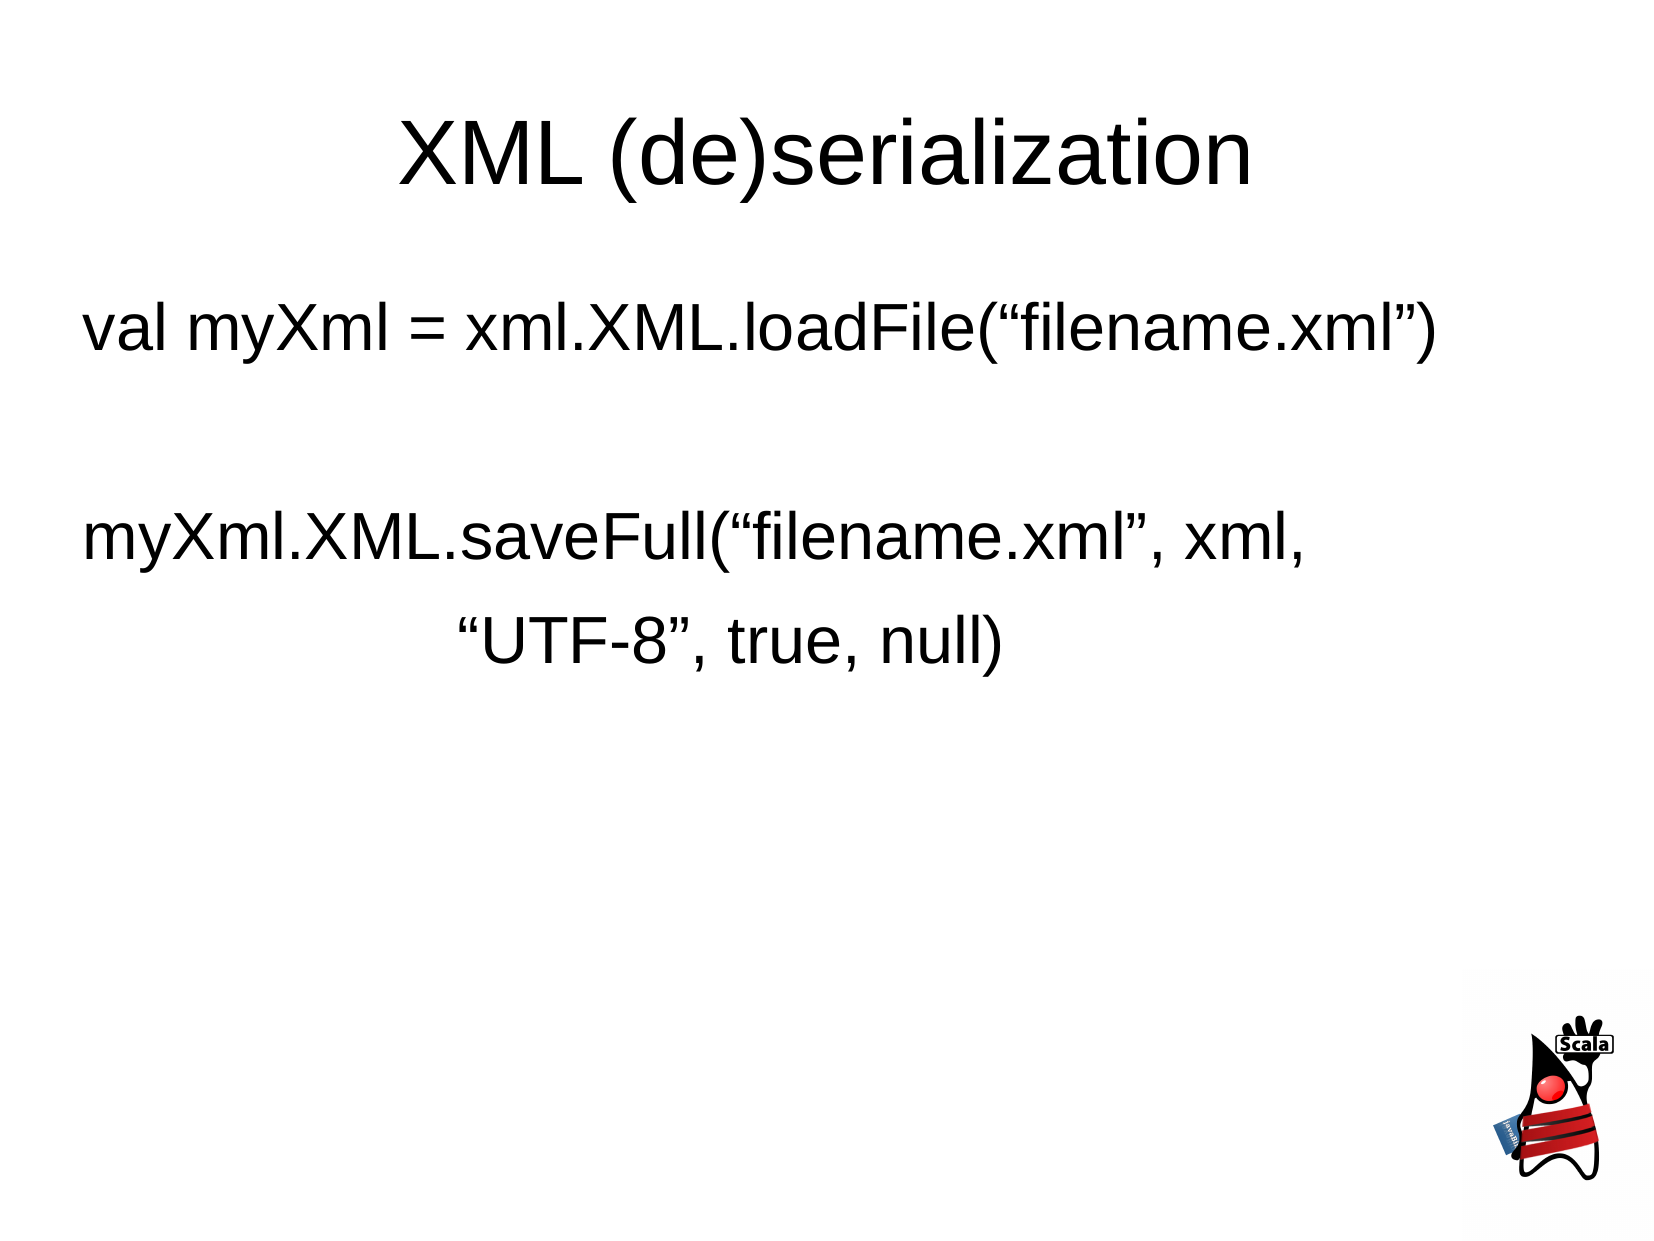

# XML (de)serialization
val myXml = xml.XML.loadFile(“filename.xml”)
myXml.XML.saveFull(“filename.xml”, xml,
 					“UTF-8”, true, null)